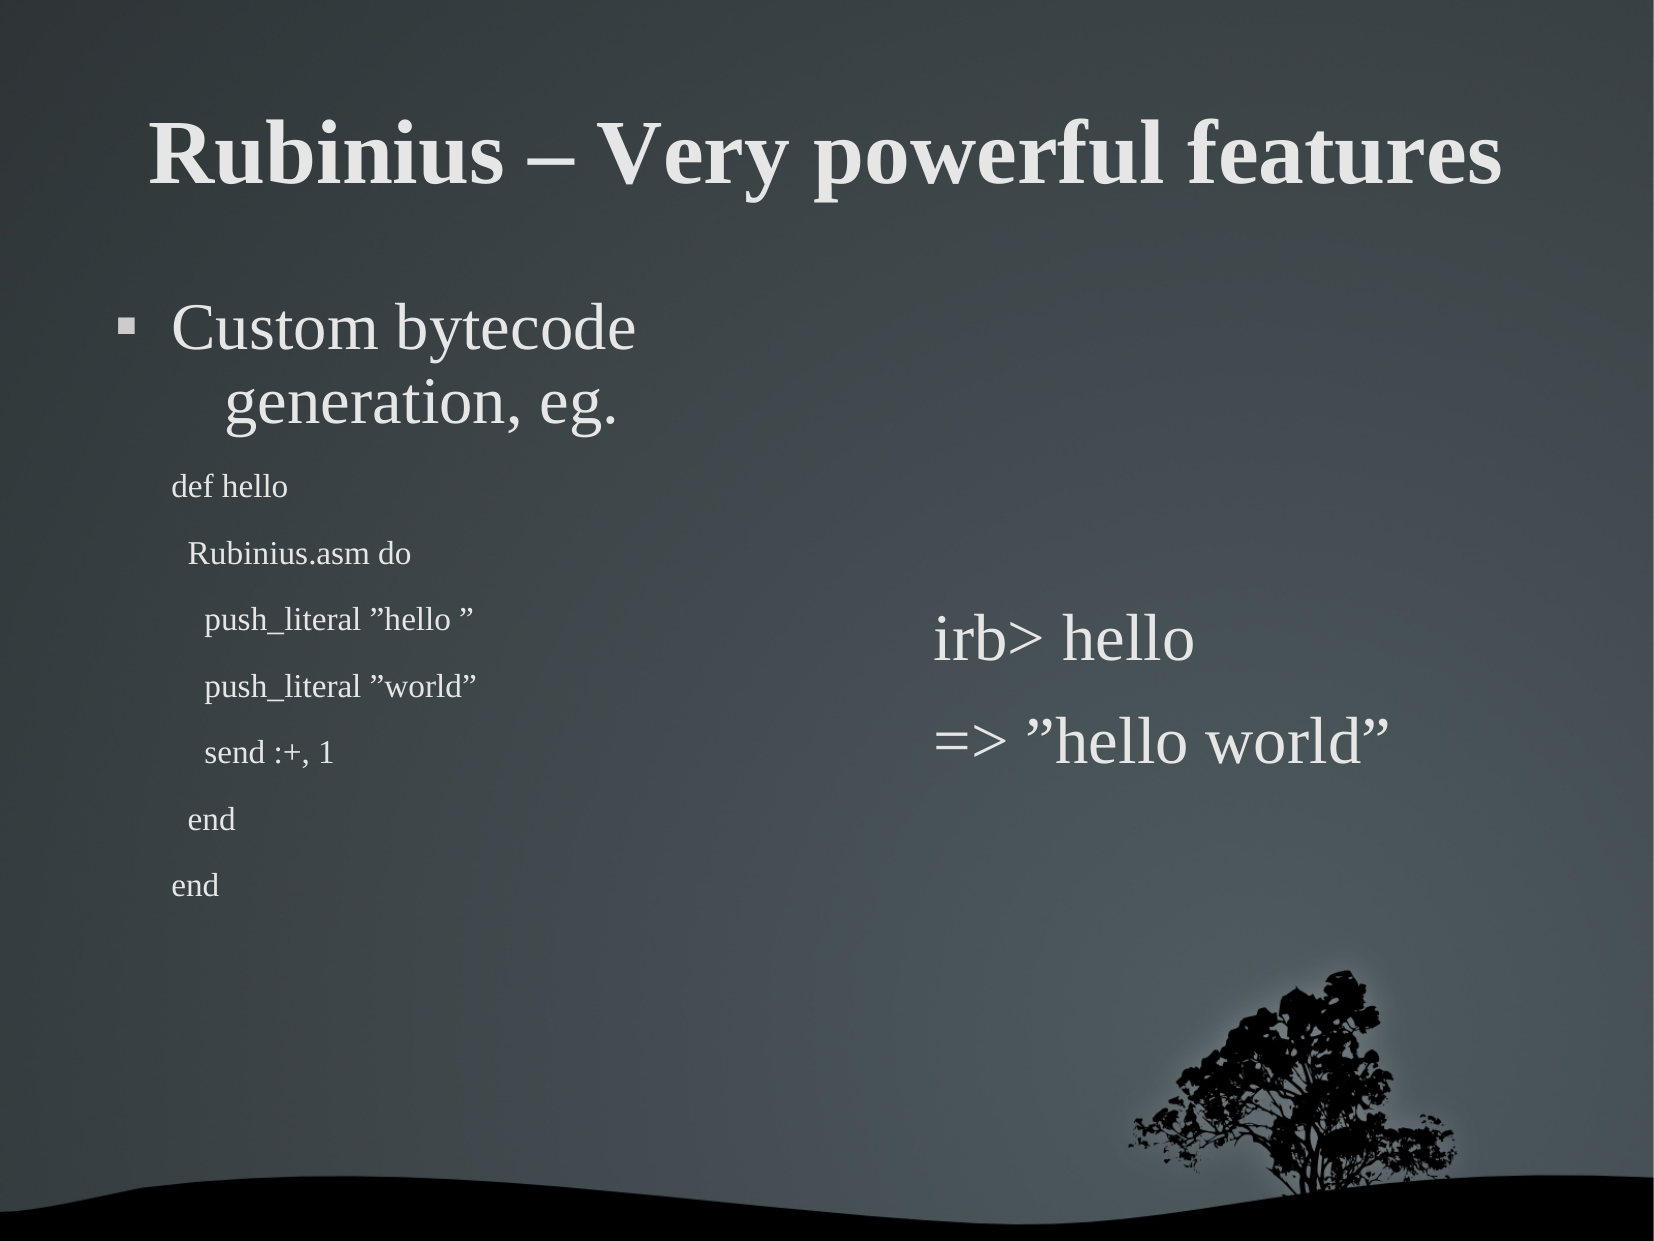

# Rubinius – Very powerful features
Custom bytecode generation, eg.
def hello
 Rubinius.asm do
 push_literal ”hello ”
 push_literal ”world”
 send :+, 1
 end
end
irb> hello
=> ”hello world”